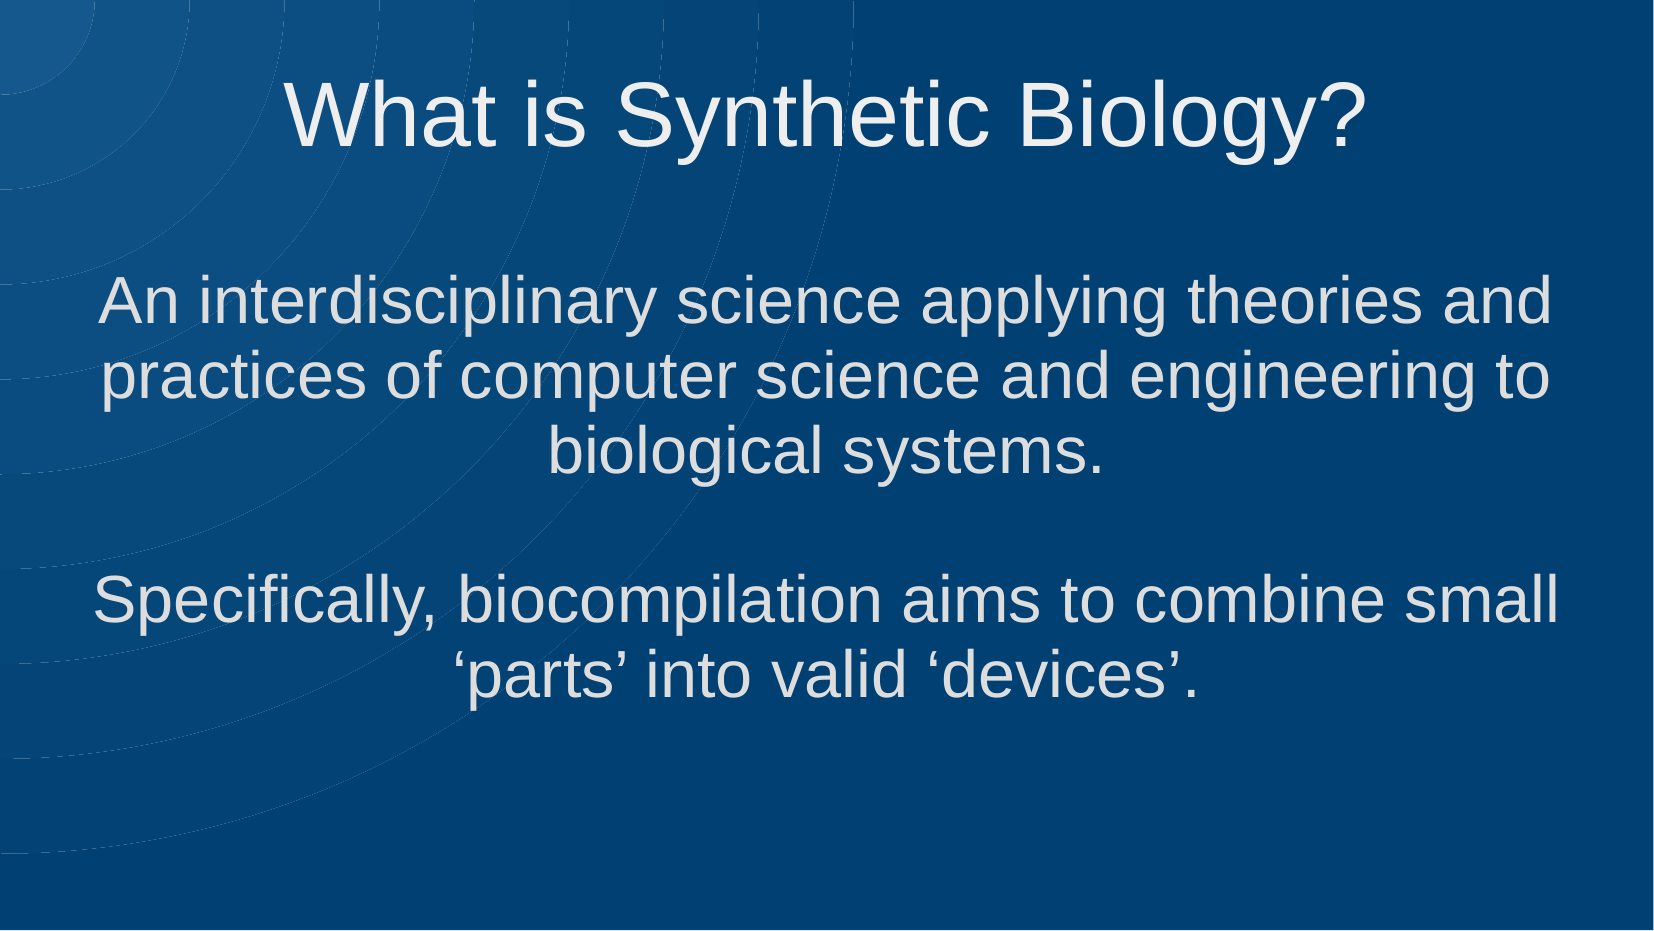

# What is Synthetic Biology?
An interdisciplinary science applying theories and practices of computer science and engineering to biological systems.
Specifically, biocompilation aims to combine small ‘parts’ into valid ‘devices’.